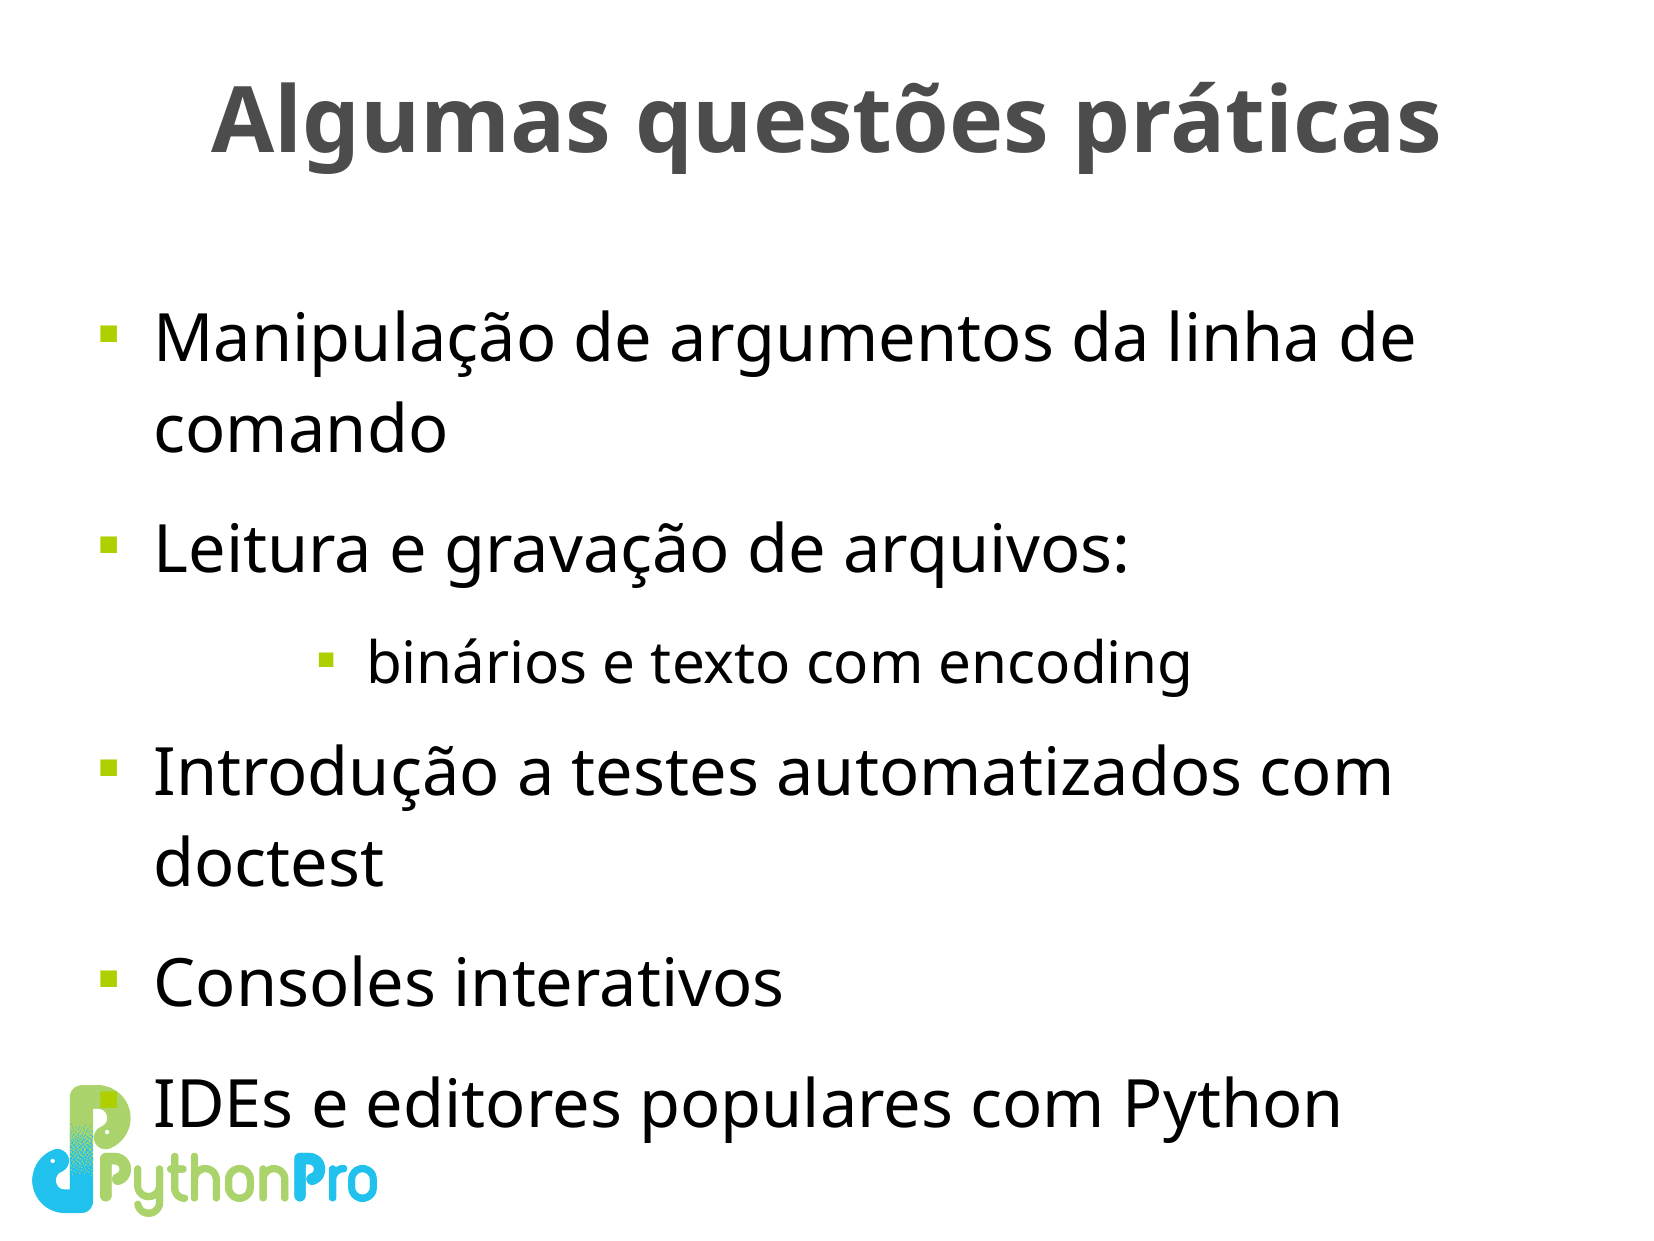

# Algumas questões práticas
Manipulação de argumentos da linha de comando
Leitura e gravação de arquivos:
binários e texto com encoding
Introdução a testes automatizados com doctest
Consoles interativos
IDEs e editores populares com Python